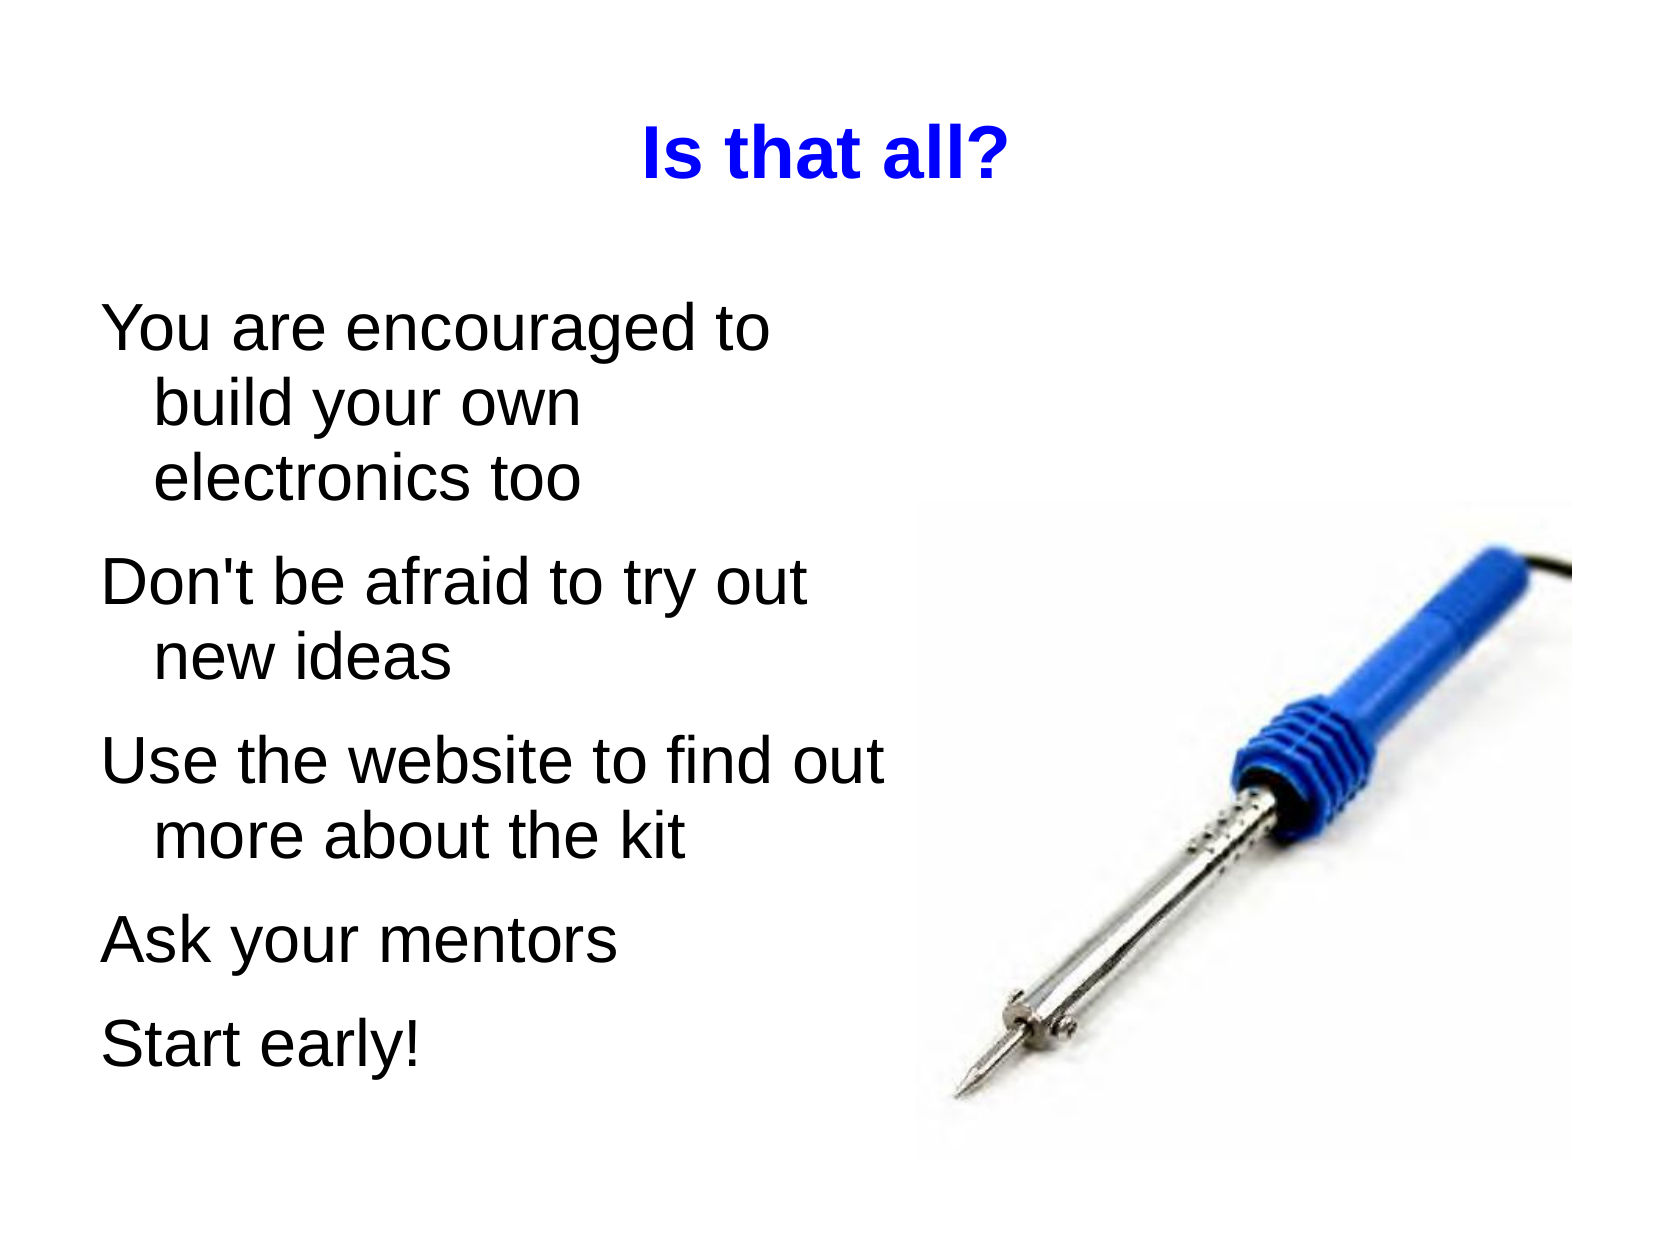

# Is that all?
You are encouraged to build your own electronics too
Don't be afraid to try out new ideas
Use the website to find out more about the kit
Ask your mentors
Start early!